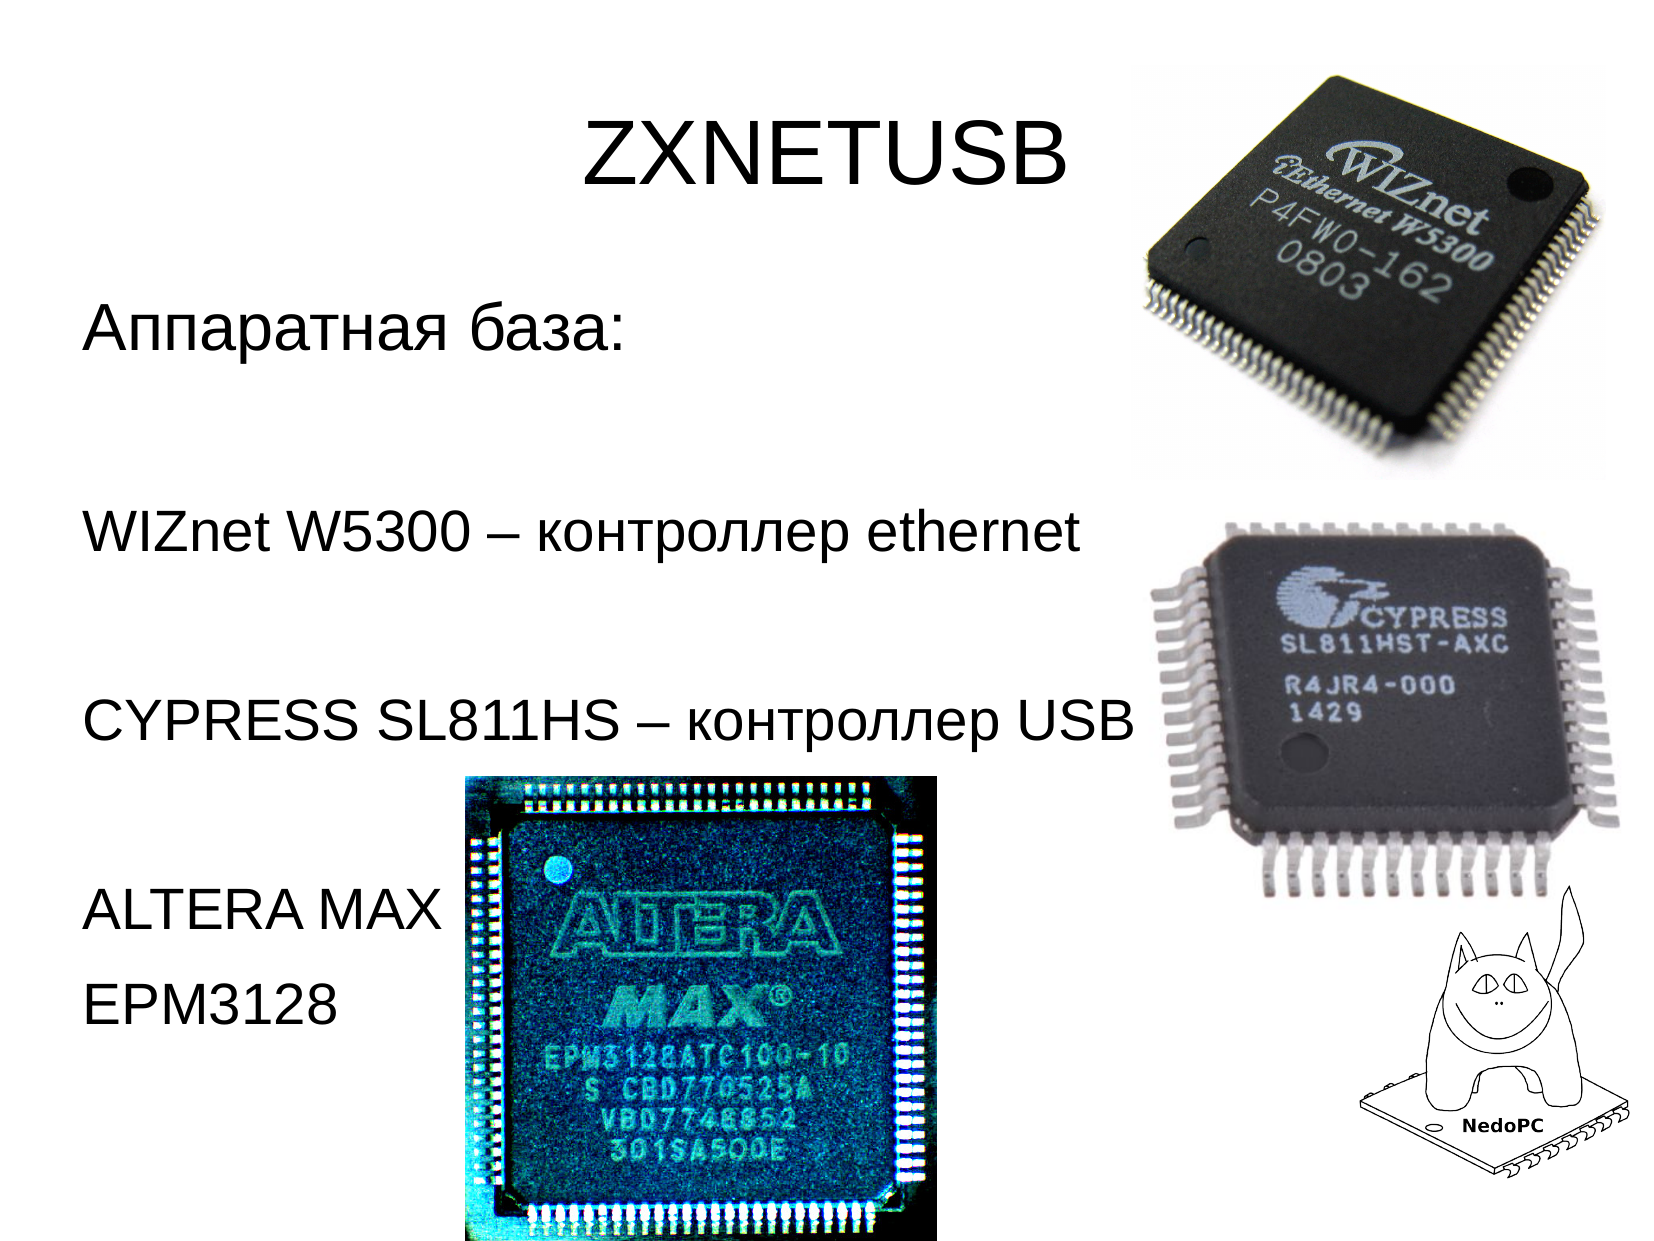

# ZXNETUSB
Аппаратная база:
WIZnet W5300 – контроллер ethernet
CYPRESS SL811HS – контроллер USB
ALTERA MAX
EPM3128